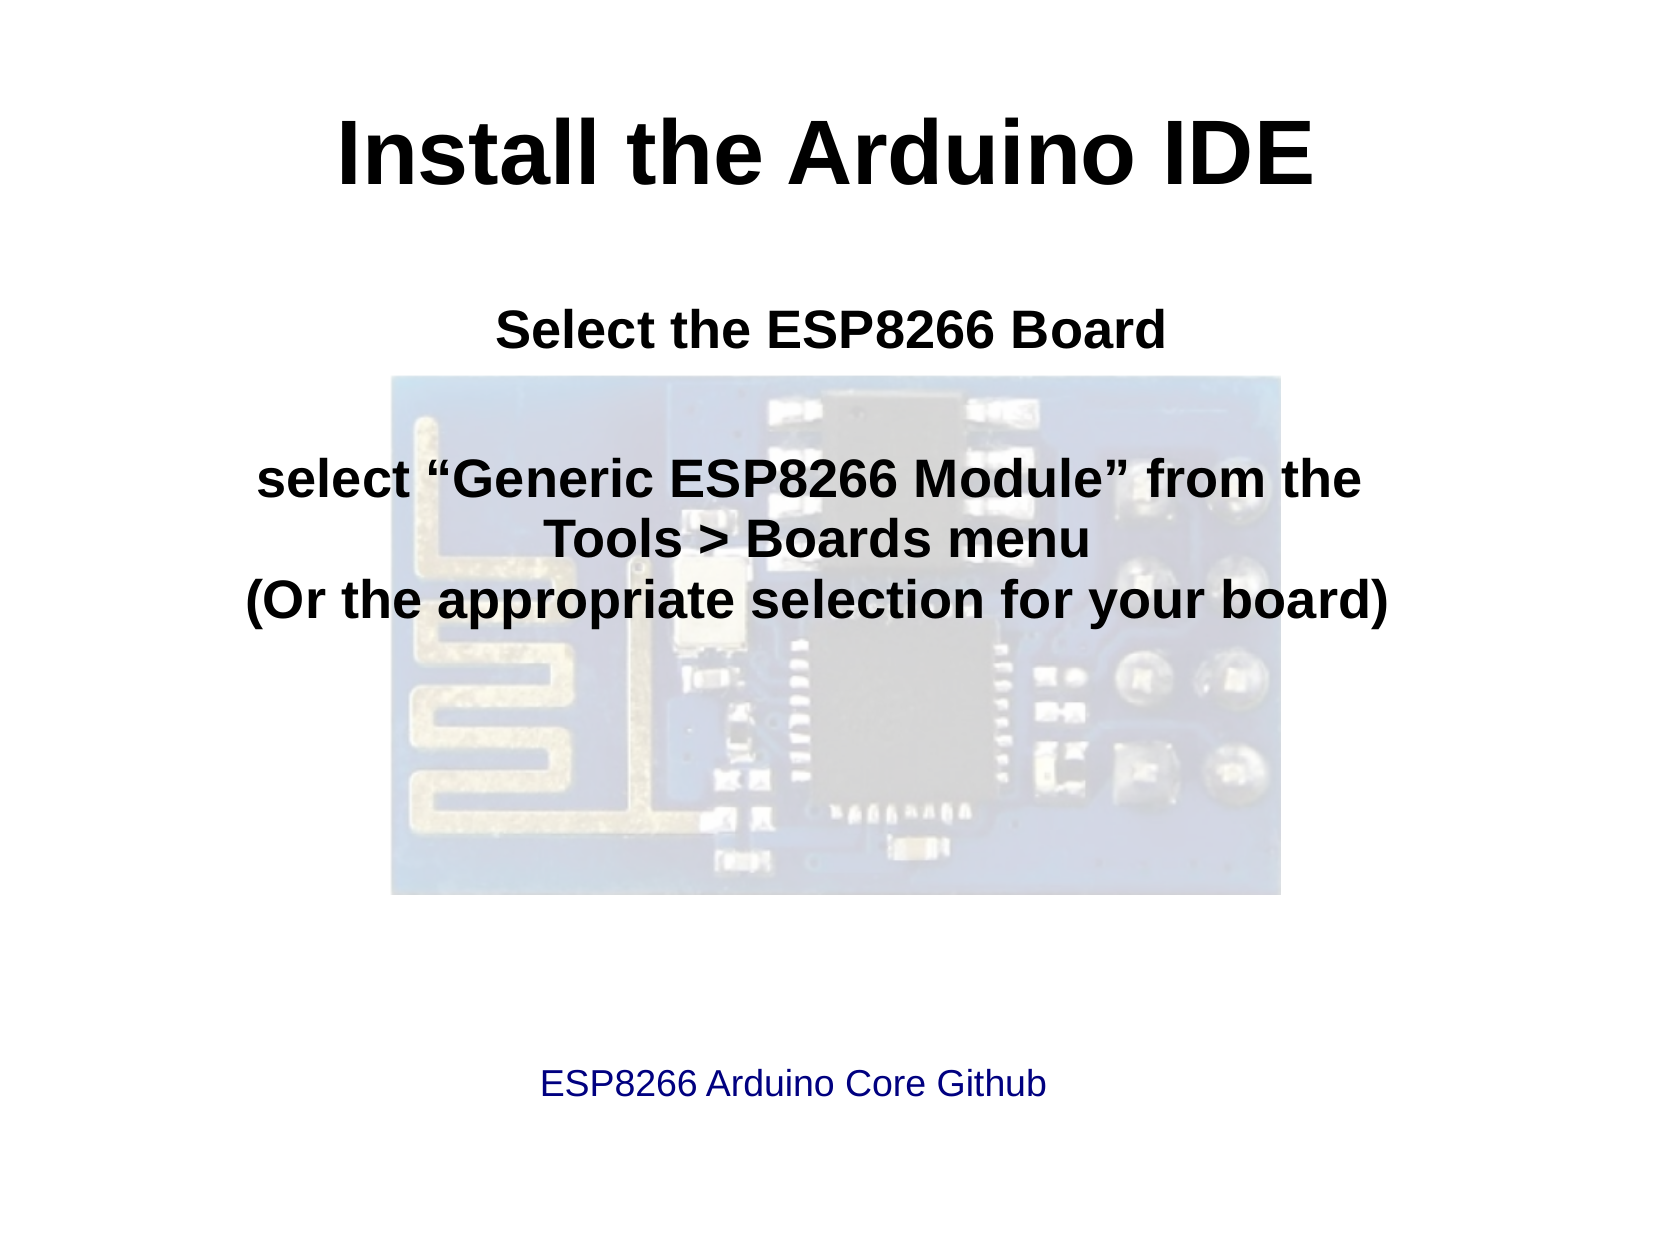

# Install the Arduino IDE
Select the ESP8266 Board
select “Generic ESP8266 Module” from the
Tools > Boards menu
(Or the appropriate selection for your board)
ESP8266 Arduino Core Github